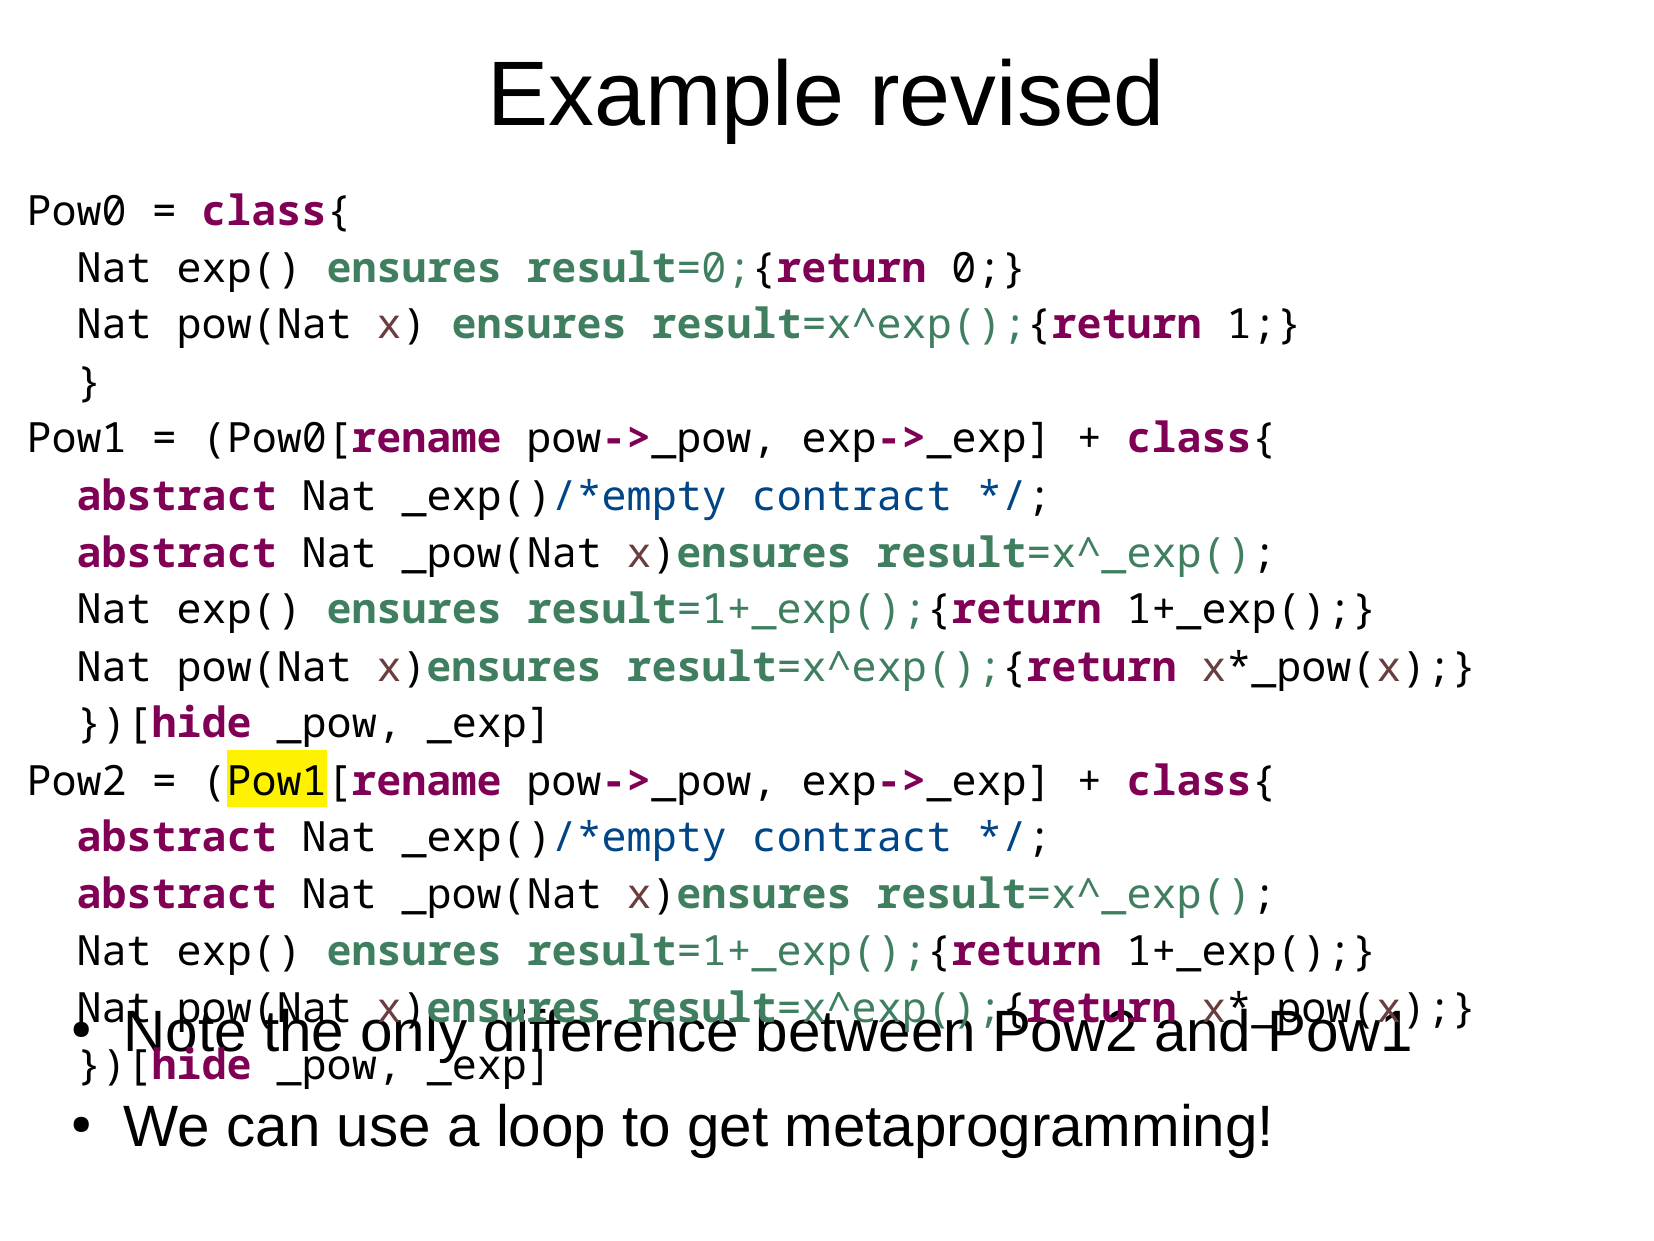

# Example revised
Pow0 = class{
 Nat exp() ensures result=0;{return 0;}
 Nat pow(Nat x) ensures result=x^exp();{return 1;}
 }
Pow1 = (Pow0[rename pow->_pow, exp->_exp] + class{
 abstract Nat _exp()/*empty contract */;
 abstract Nat _pow(Nat x)ensures result=x^_exp();
 Nat exp() ensures result=1+_exp();{return 1+_exp();}
 Nat pow(Nat x)ensures result=x^exp();{return x*_pow(x);}
 })[hide _pow, _exp]
Pow2 = (Pow1[rename pow->_pow, exp->_exp] + class{
 abstract Nat _exp()/*empty contract */;
 abstract Nat _pow(Nat x)ensures result=x^_exp();
 Nat exp() ensures result=1+_exp();{return 1+_exp();}
 Nat pow(Nat x)ensures result=x^exp();{return x*_pow(x);}
 })[hide _pow, _exp]
Note the only difference between Pow2 and Pow1
We can use a loop to get metaprogramming!